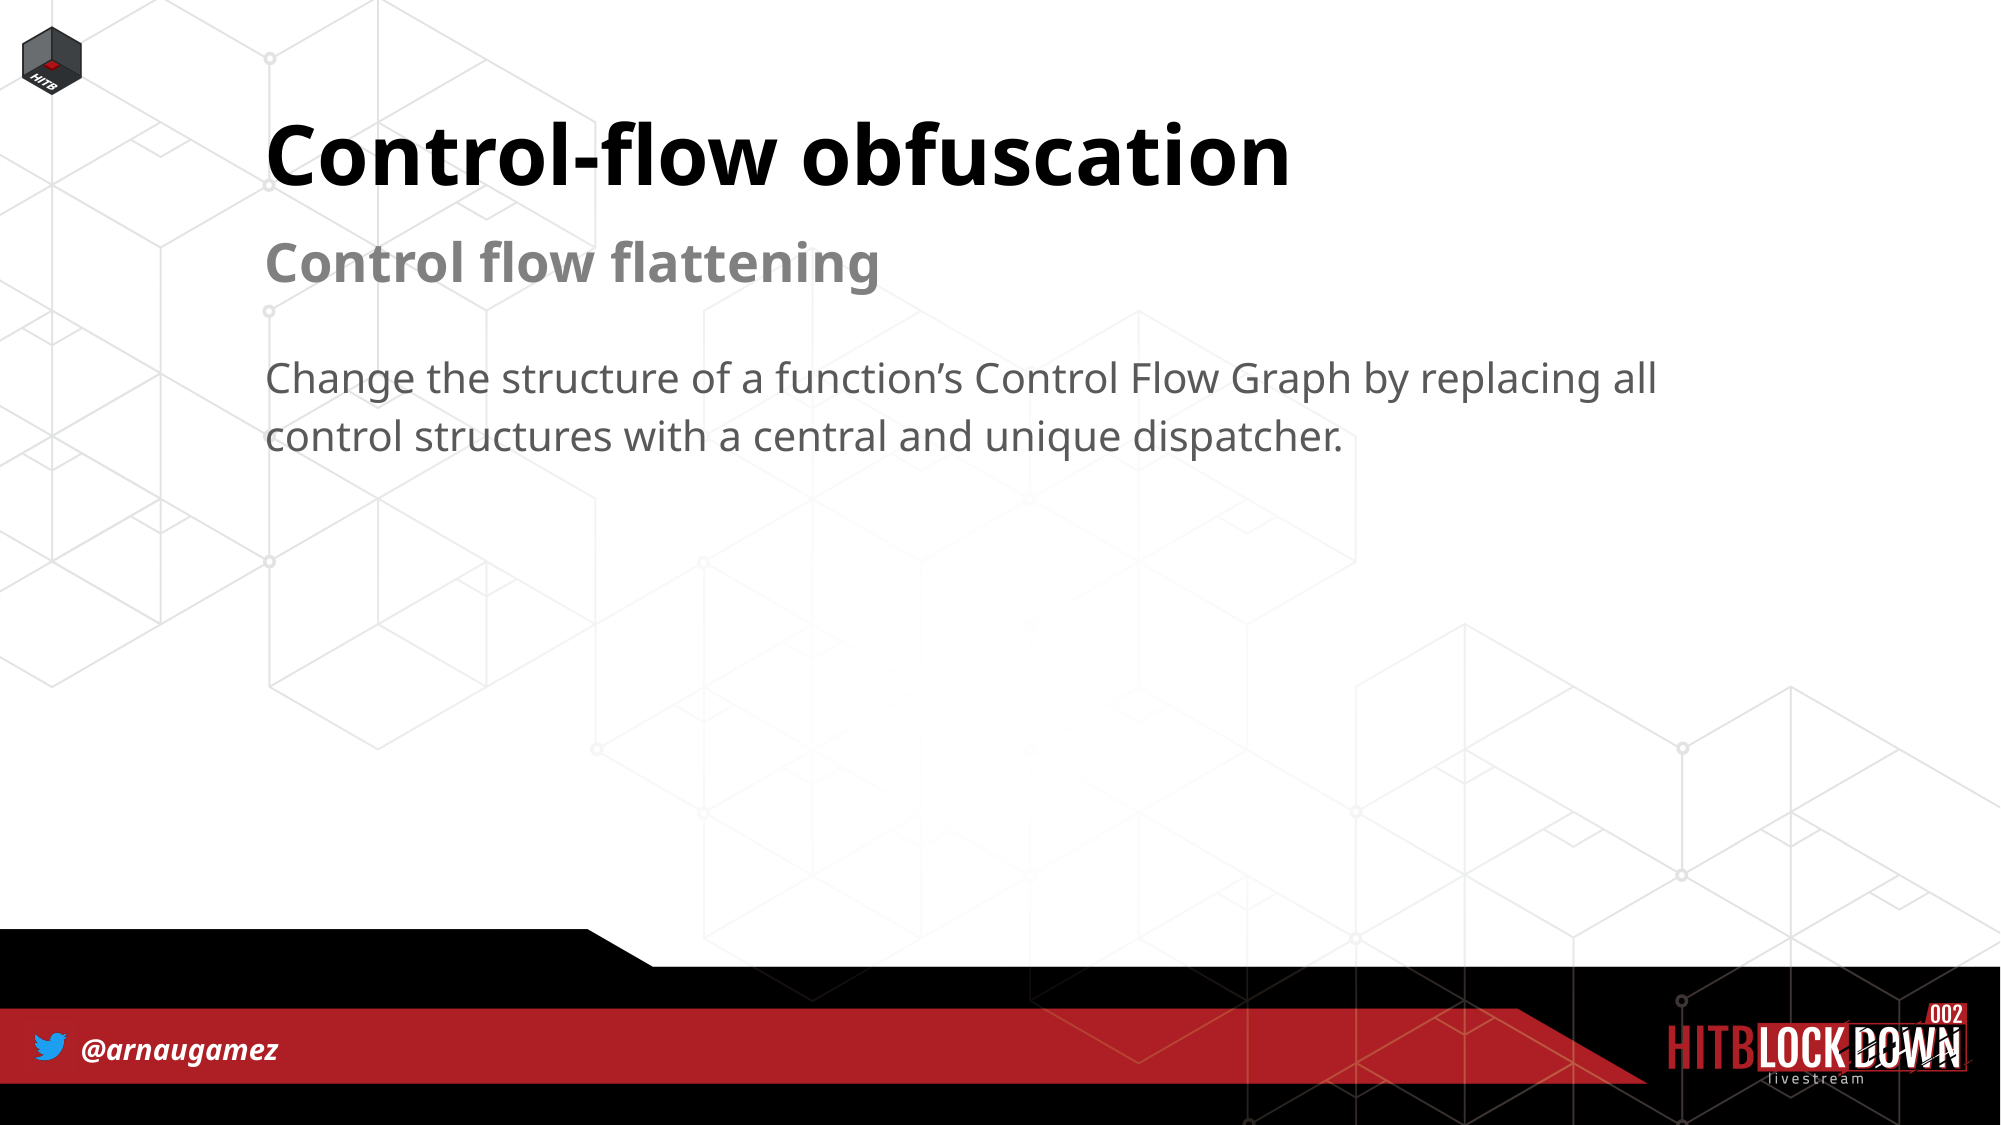

# Control-flow obfuscation
Control flow flattening
Change the structure of a function’s Control Flow Graph by replacing all control structures with a central and unique dispatcher.